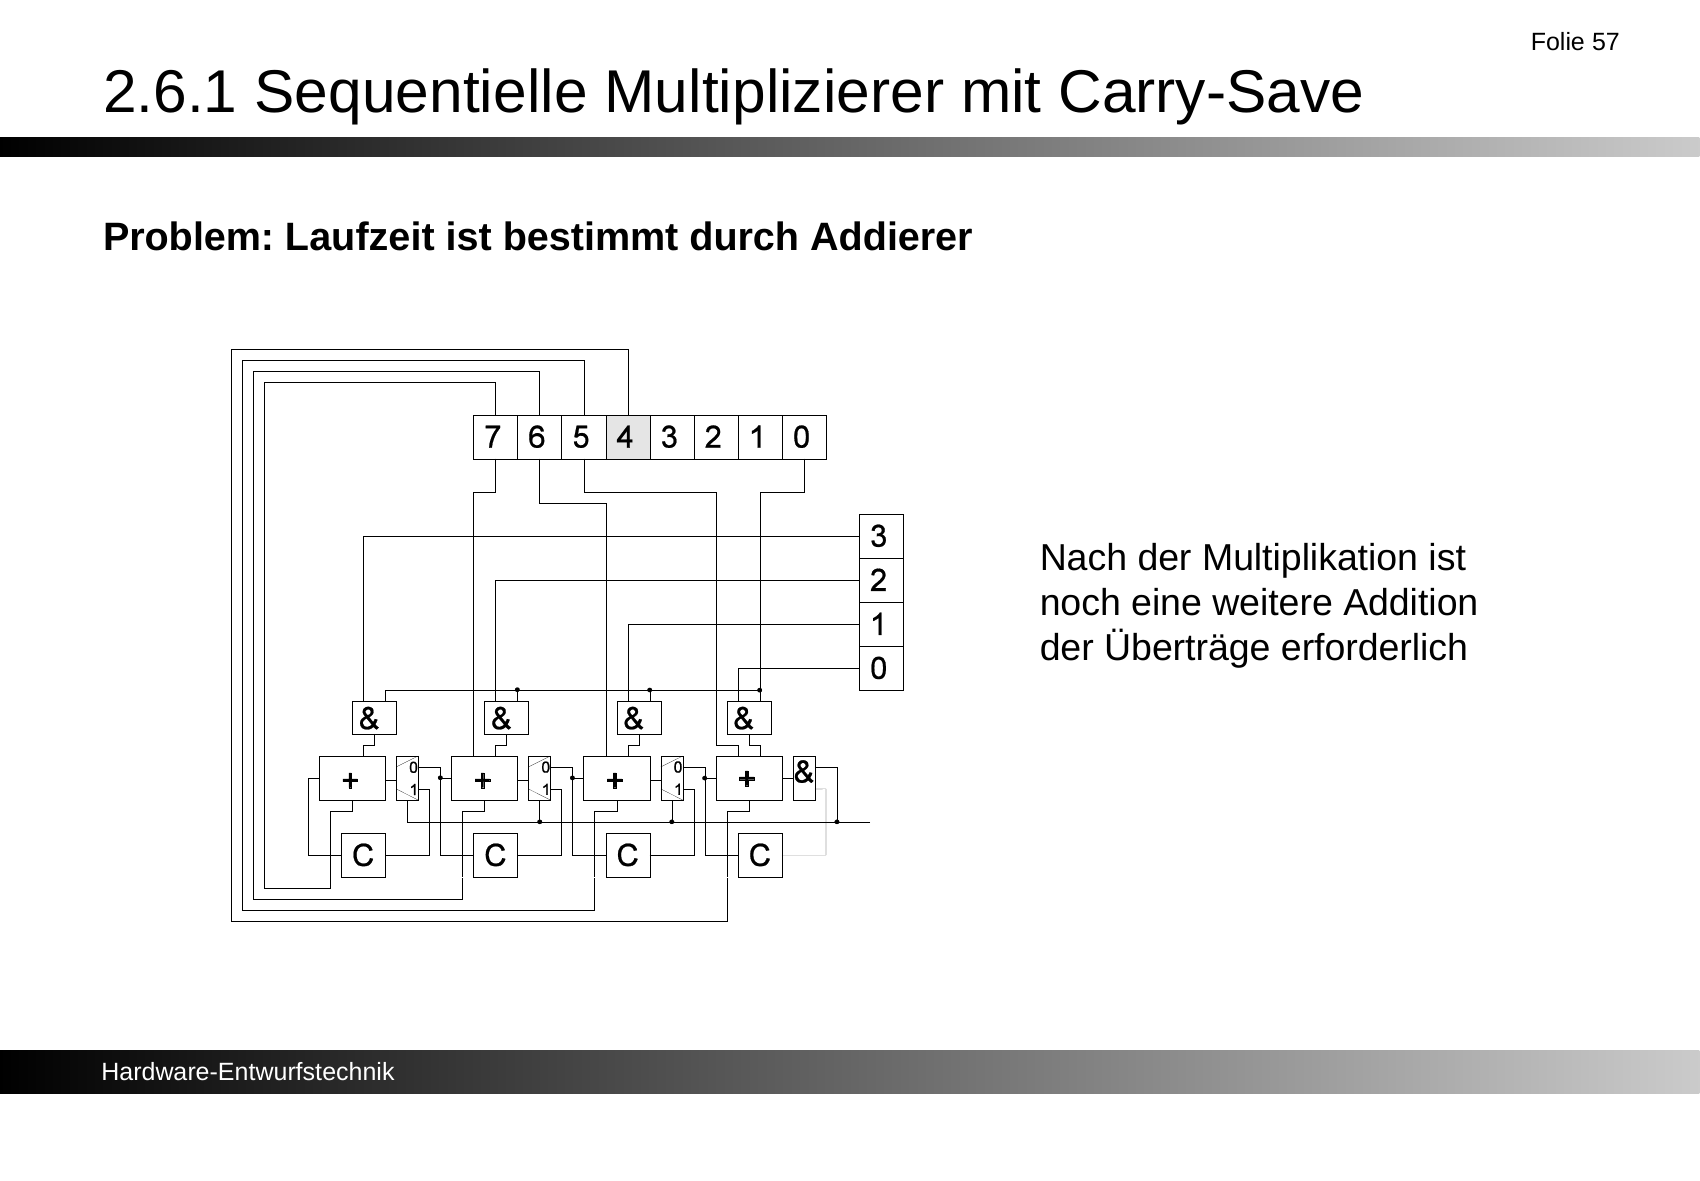

# 2.6.1 Sequentielle Multiplizierer mit Carry-Save
Problem: Laufzeit ist bestimmt durch Addierer
Nach der Multiplikation ist noch eine weitere Addition der Überträge erforderlich